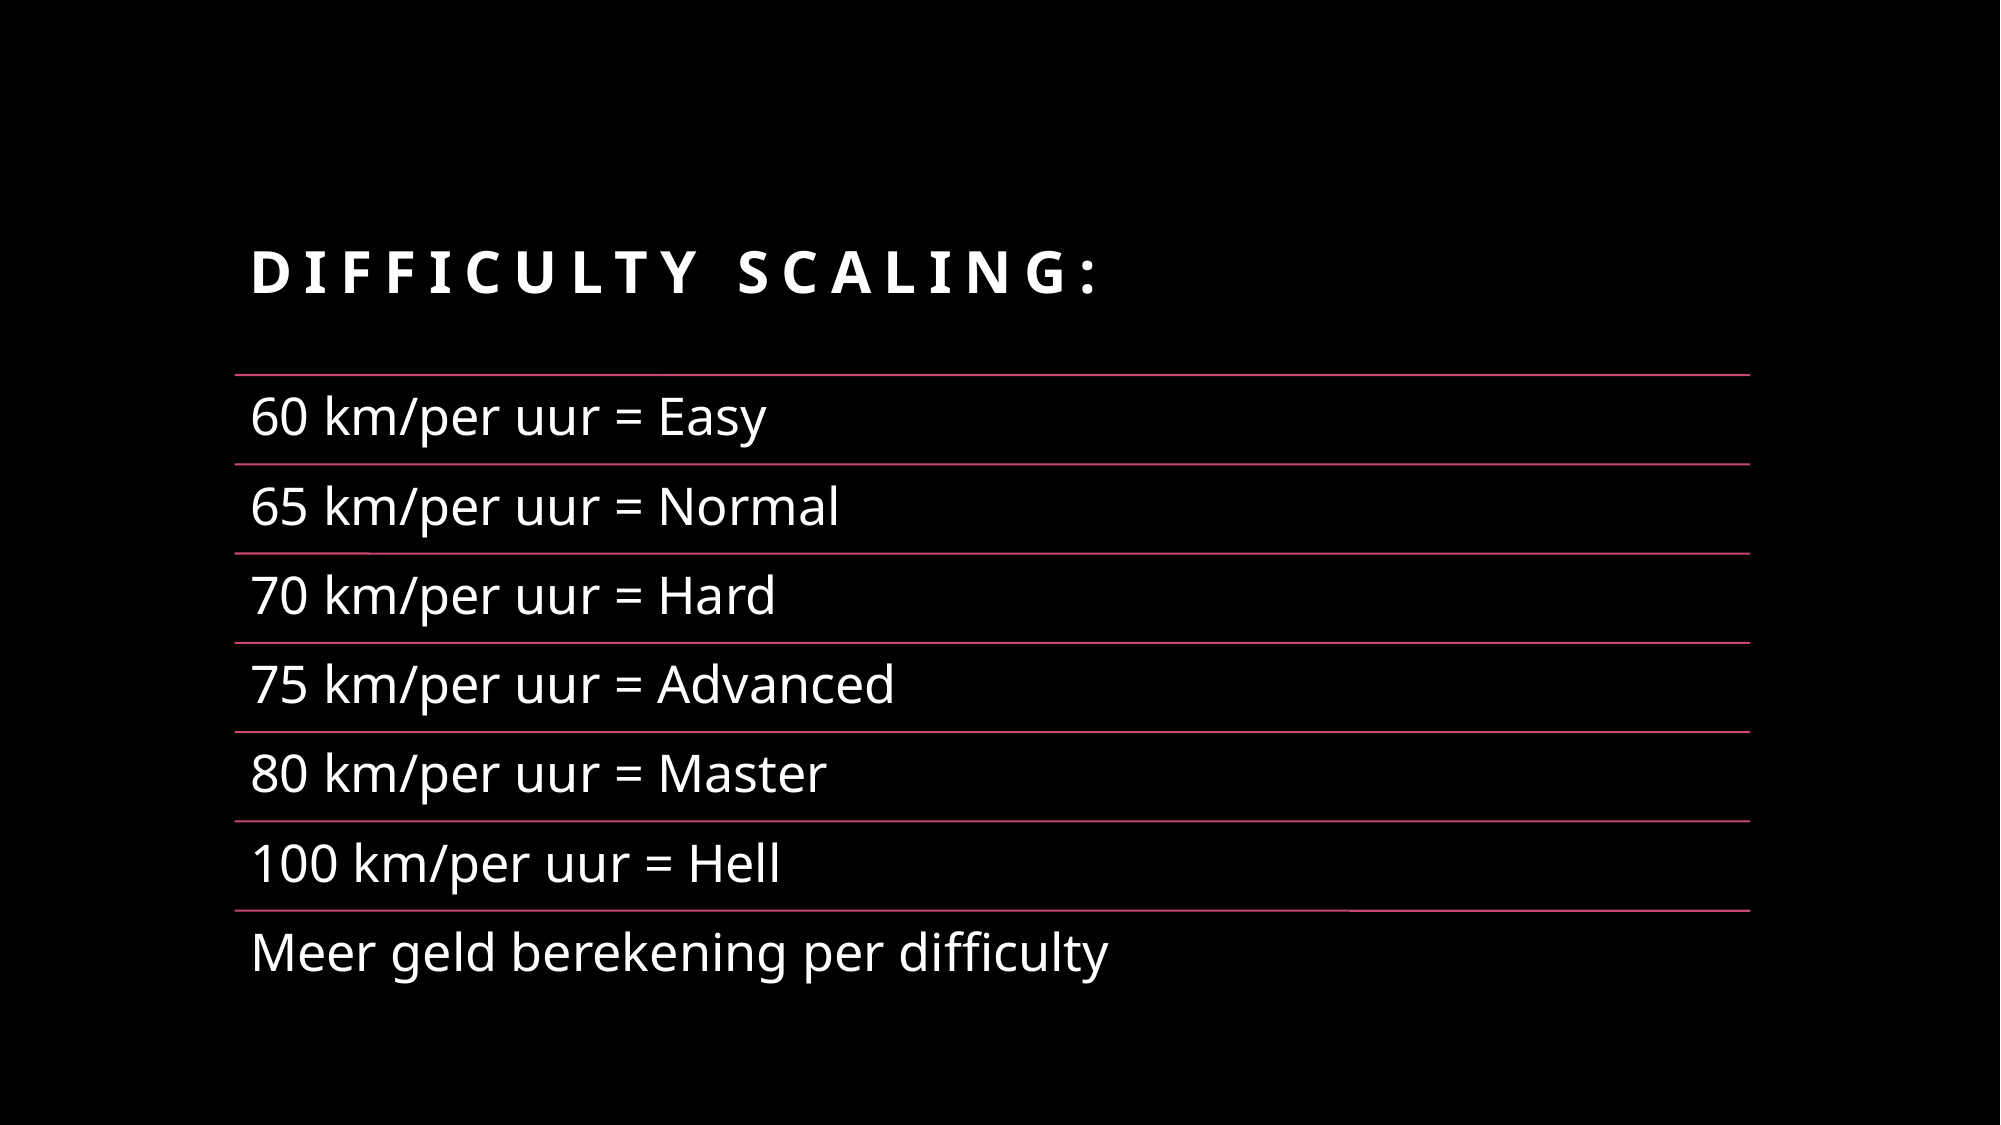

# Difficulty Scaling:
60 km/per uur = Easy
65 km/per uur = Normal
70 km/per uur = Hard
75 km/per uur = Advanced
80 km/per uur = Master
100 km/per uur = Hell
Meer geld berekening per difficulty